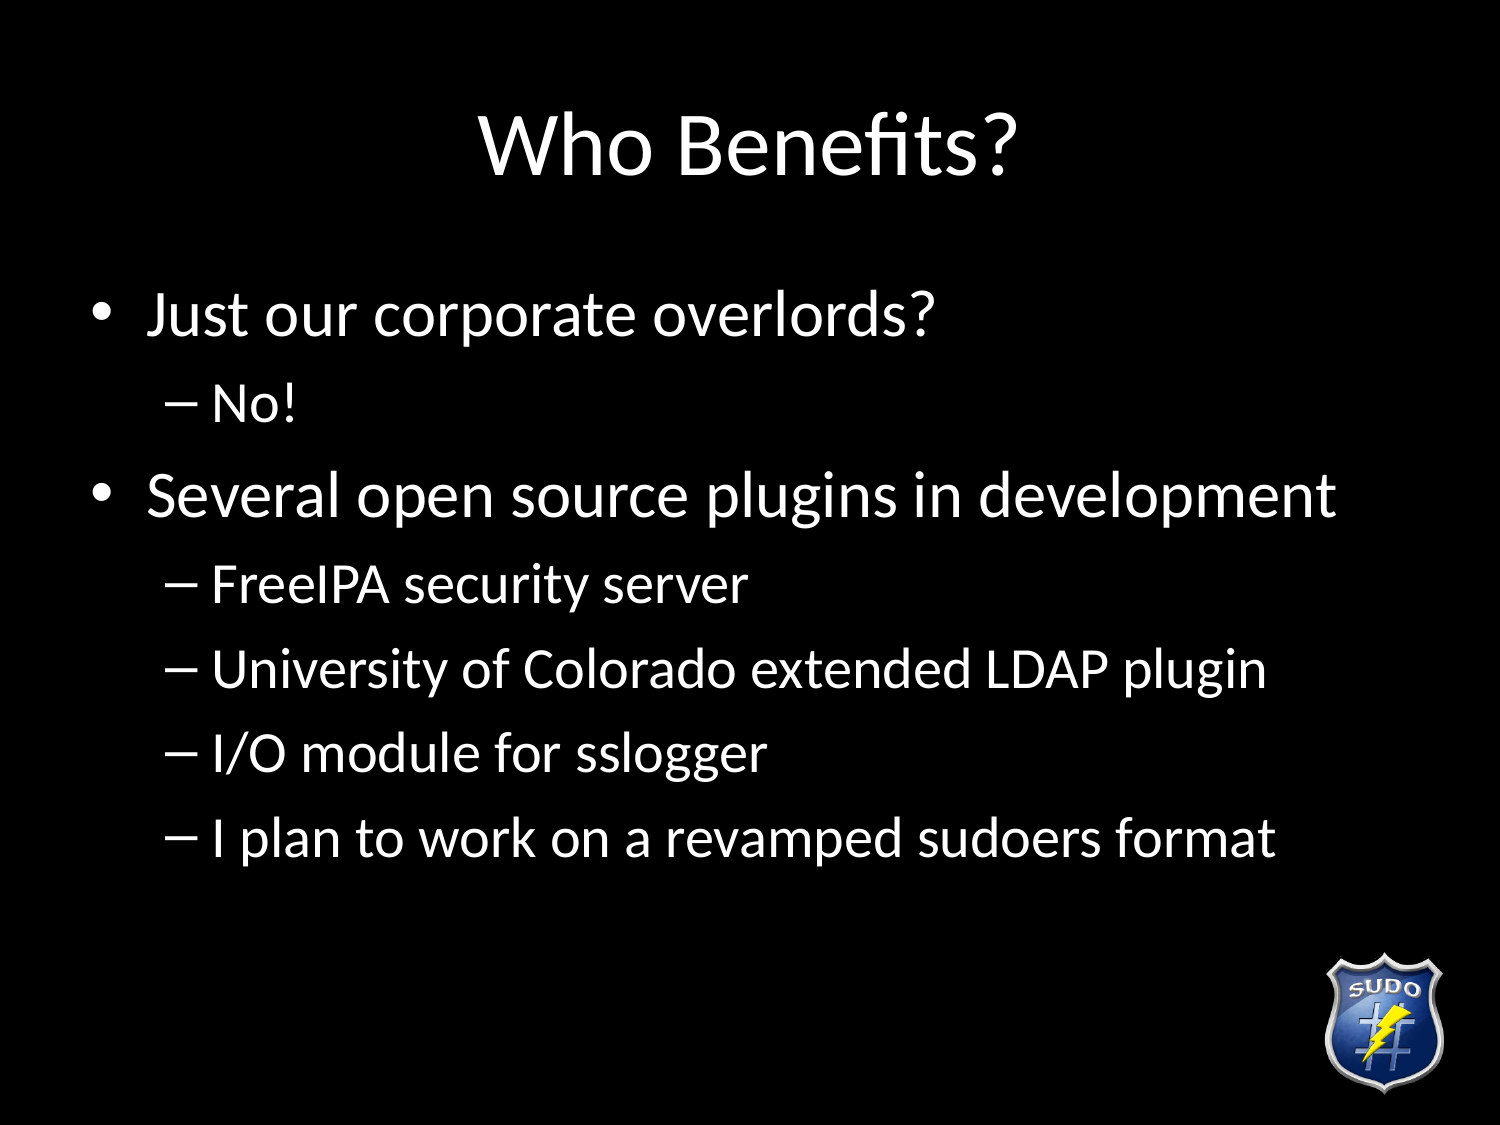

# Who Benefits?
Just our corporate overlords?
No!
Several open source plugins in development
FreeIPA security server
University of Colorado extended LDAP plugin
I/O module for sslogger
I plan to work on a revamped sudoers format